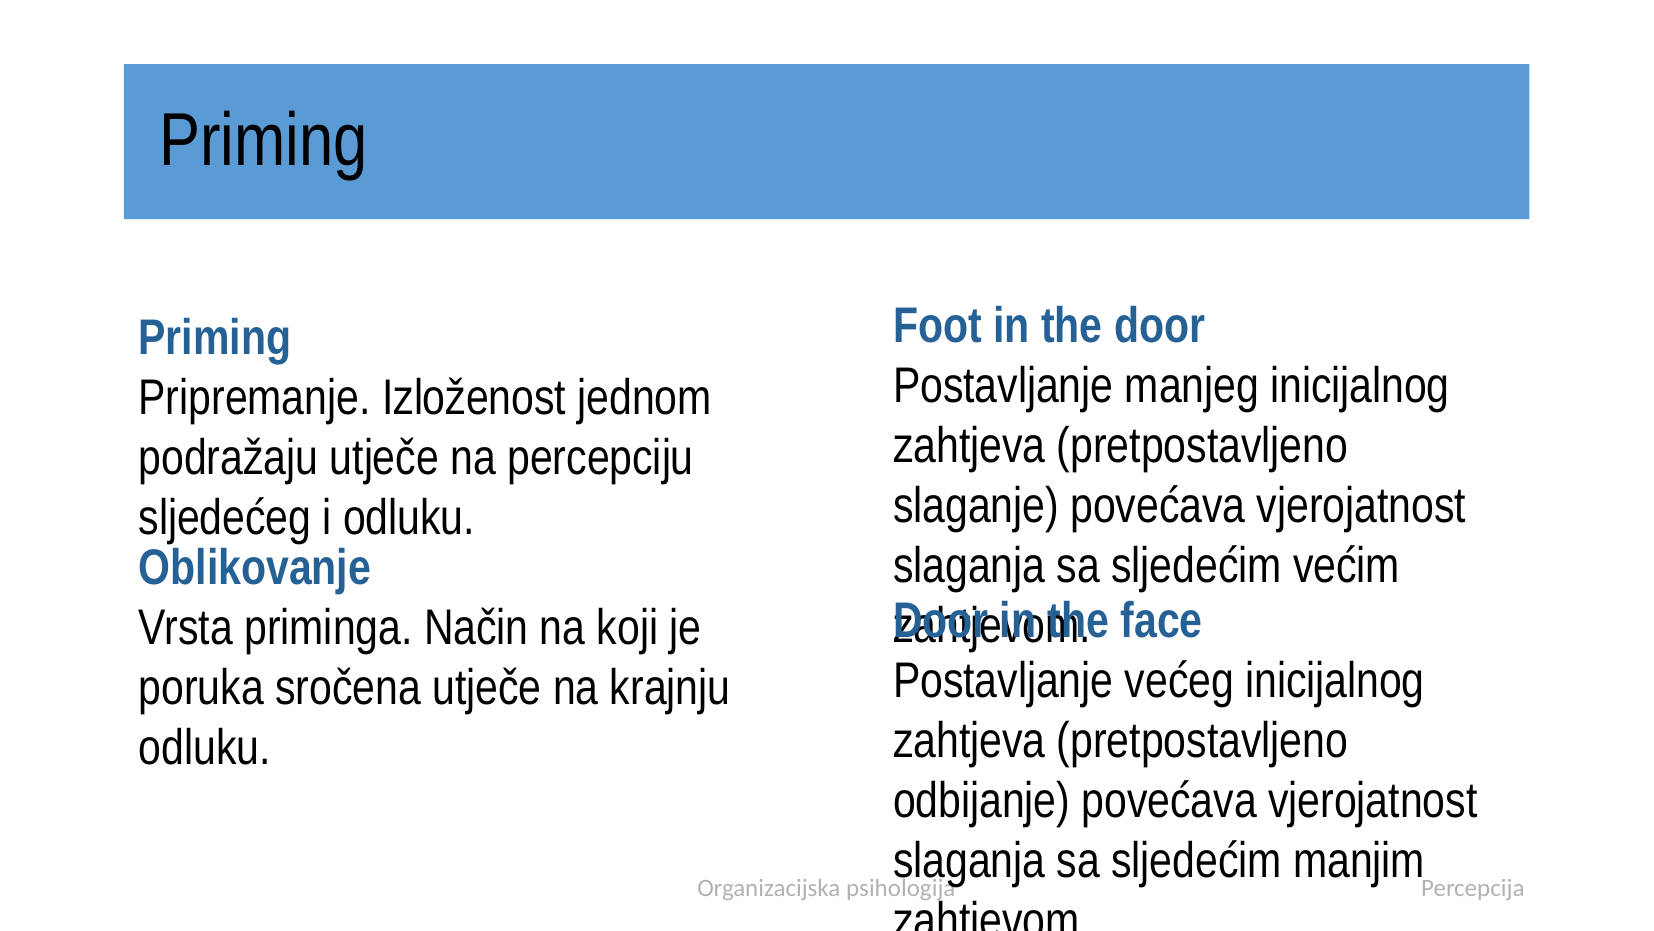

Priming
Foot in the door
Postavljanje manjeg inicijalnog zahtjeva (pretpostavljeno slaganje) povećava vjerojatnost slaganja sa sljedećim većim zahtjevom.
Priming
Pripremanje. Izloženost jednom podražaju utječe na percepciju sljedećeg i odluku.
Oblikovanje
Vrsta priminga. Način na koji je poruka sročena utječe na krajnju odluku.
Door in the face
Postavljanje većeg inicijalnog zahtjeva (pretpostavljeno odbijanje) povećava vjerojatnost slaganja sa sljedećim manjim zahtjevom.
Organizacijska psihologija
Percepcija